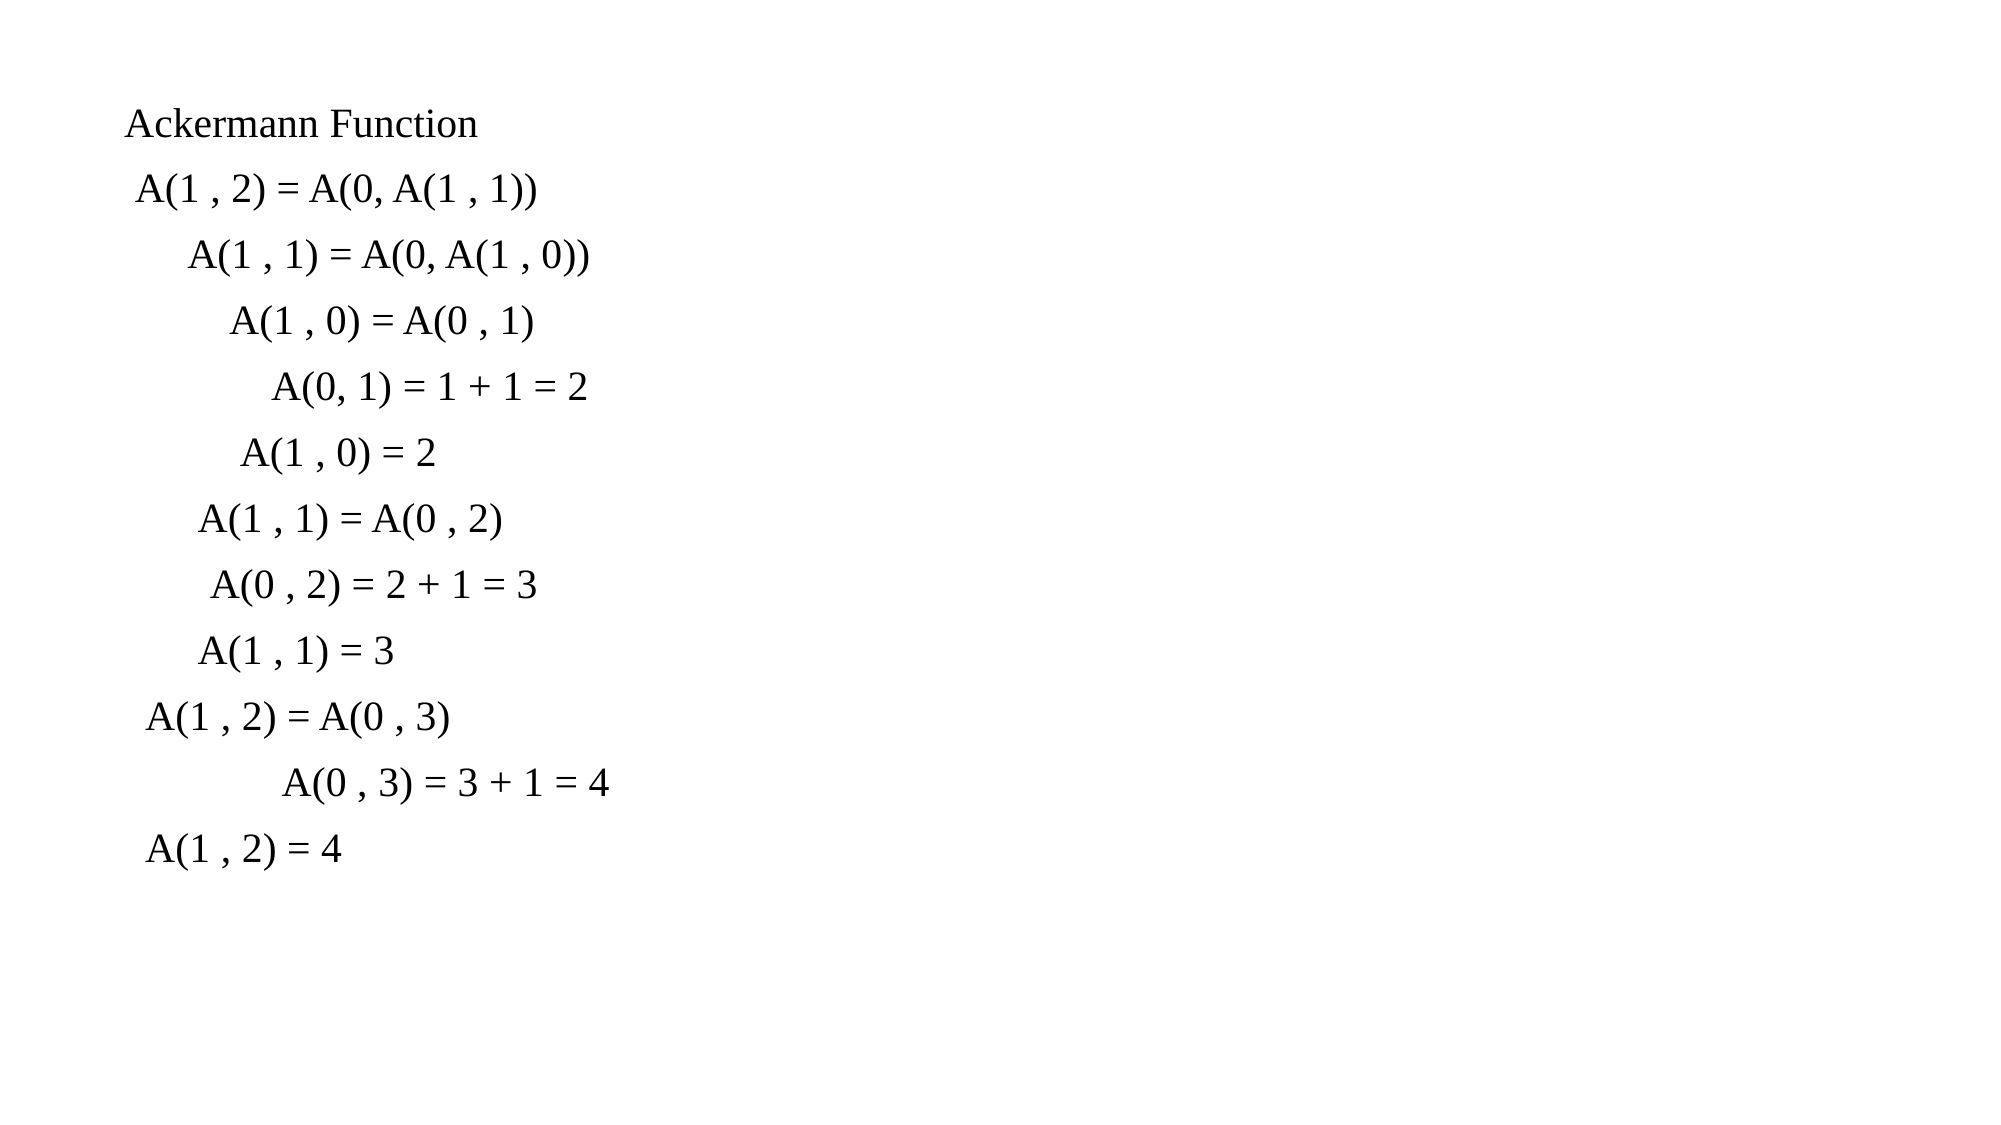

# Ackermann Function
 A(1 , 2) = A(0, A(1 , 1))
 A(1 , 1) = A(0, A(1 , 0))
 A(1 , 0) = A(0 , 1)
 A(0, 1) = 1 + 1 = 2
 A(1 , 0) = 2
 A(1 , 1) = A(0 , 2)
	 A(0 , 2) = 2 + 1 = 3
 A(1 , 1) = 3
 A(1 , 2) = A(0 , 3)
 A(0 , 3) = 3 + 1 = 4
 A(1 , 2) = 4